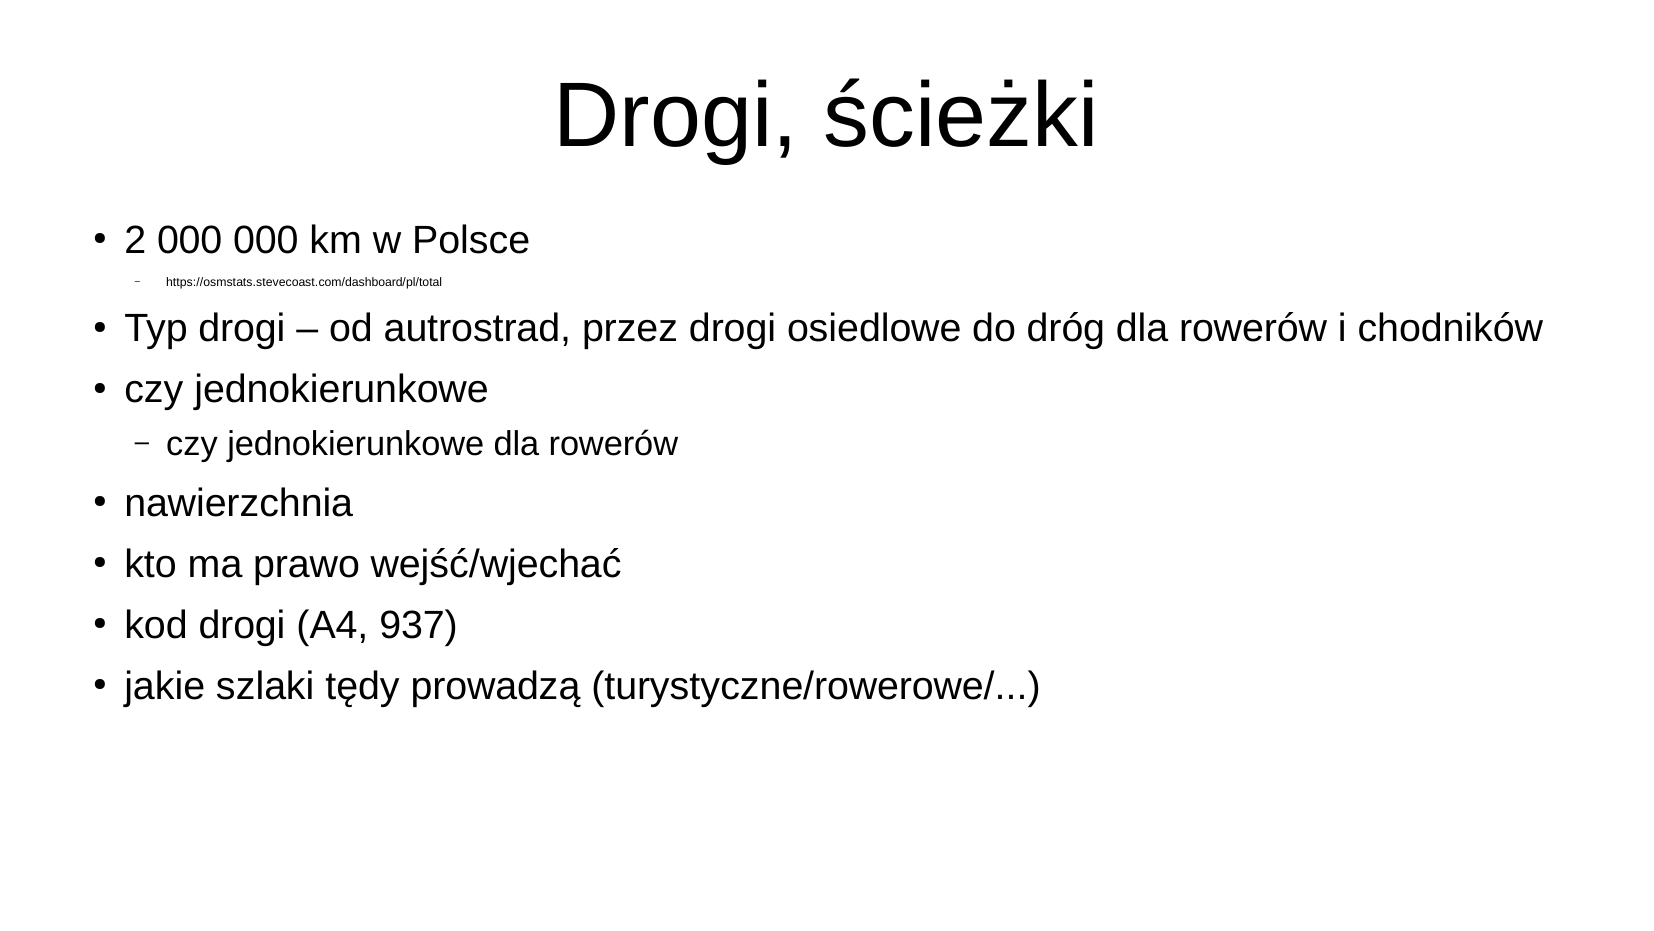

# Drogi, ścieżki
2 000 000 km w Polsce
https://osmstats.stevecoast.com/dashboard/pl/total
Typ drogi – od autrostrad, przez drogi osiedlowe do dróg dla rowerów i chodników
czy jednokierunkowe
czy jednokierunkowe dla rowerów
nawierzchnia
kto ma prawo wejść/wjechać
kod drogi (A4, 937)
jakie szlaki tędy prowadzą (turystyczne/rowerowe/...)